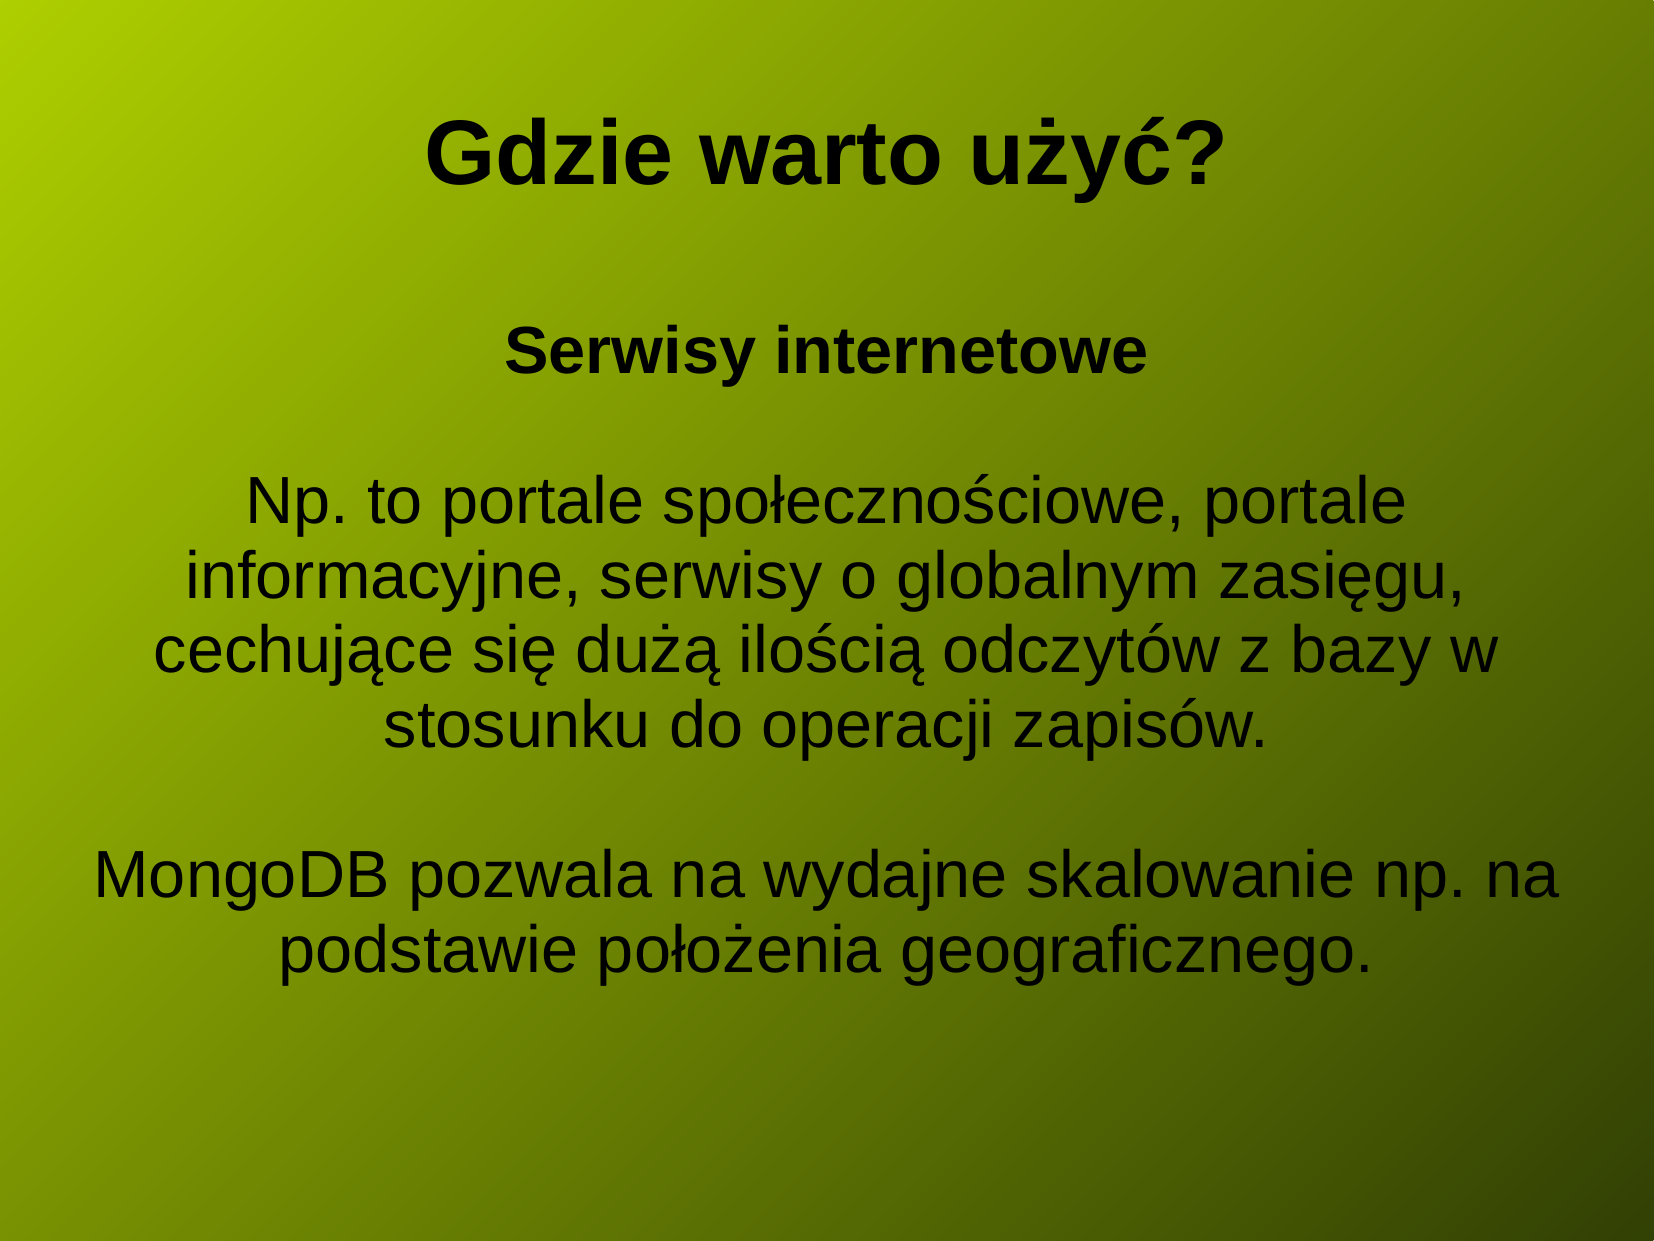

# Gdzie warto użyć?
Serwisy internetowe
Np. to portale społecznościowe, portale informacyjne, serwisy o globalnym zasięgu, cechujące się dużą ilością odczytów z bazy w stosunku do operacji zapisów.
MongoDB pozwala na wydajne skalowanie np. na podstawie położenia geograficznego.